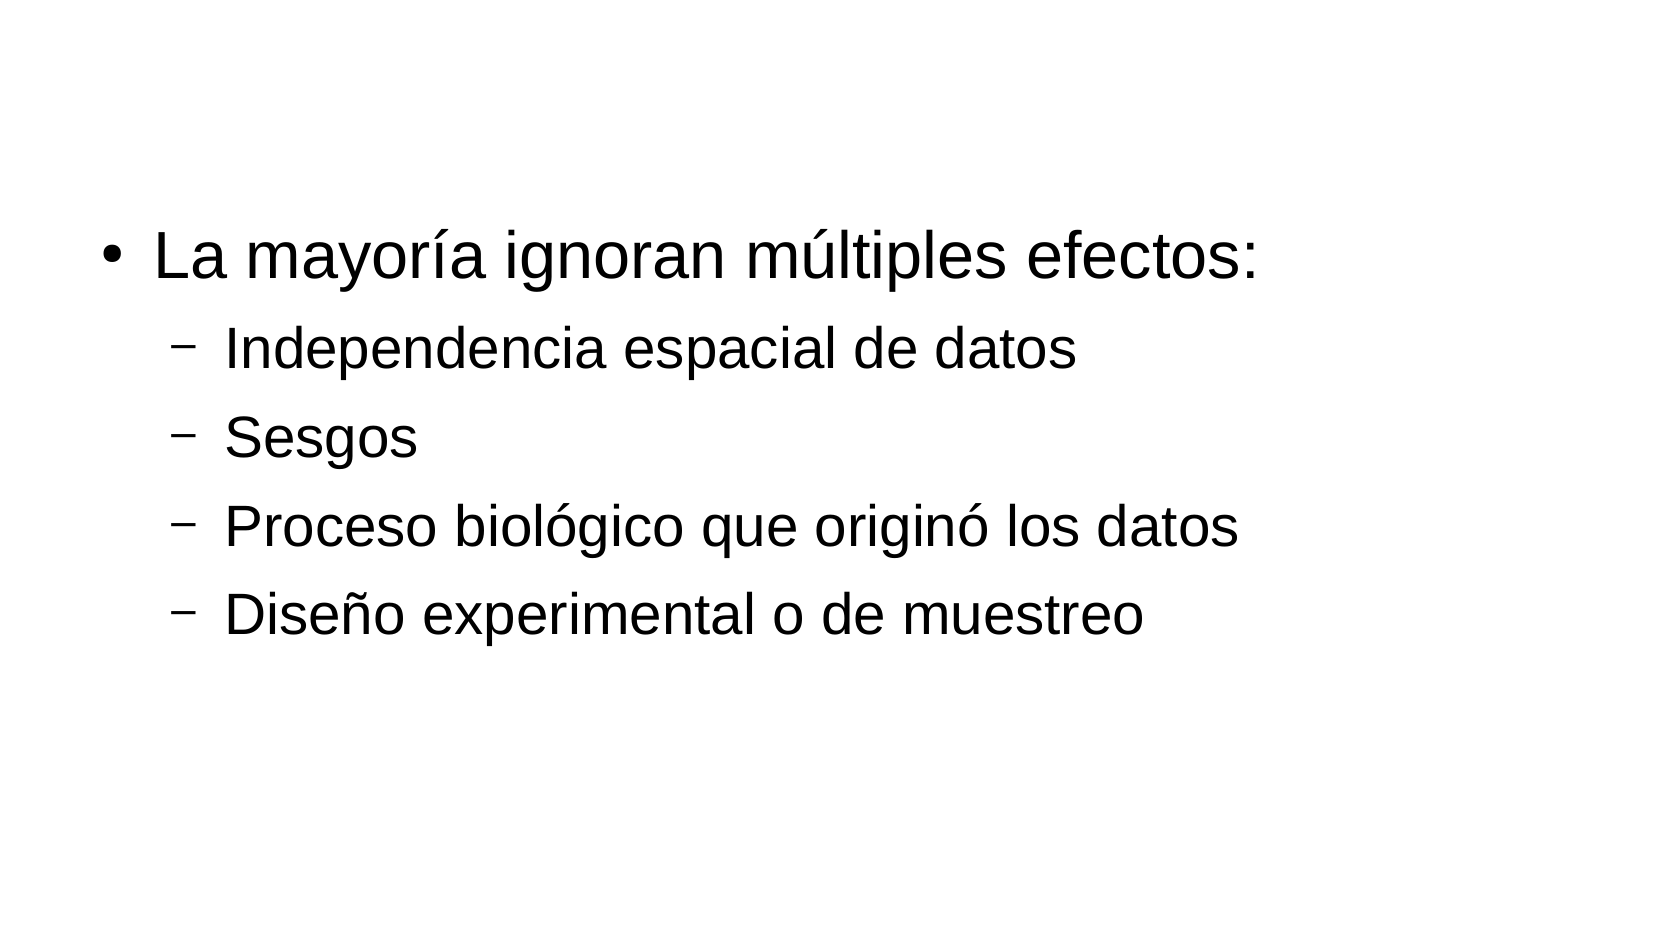

#
La mayoría ignoran múltiples efectos:
Independencia espacial de datos
Sesgos
Proceso biológico que originó los datos
Diseño experimental o de muestreo